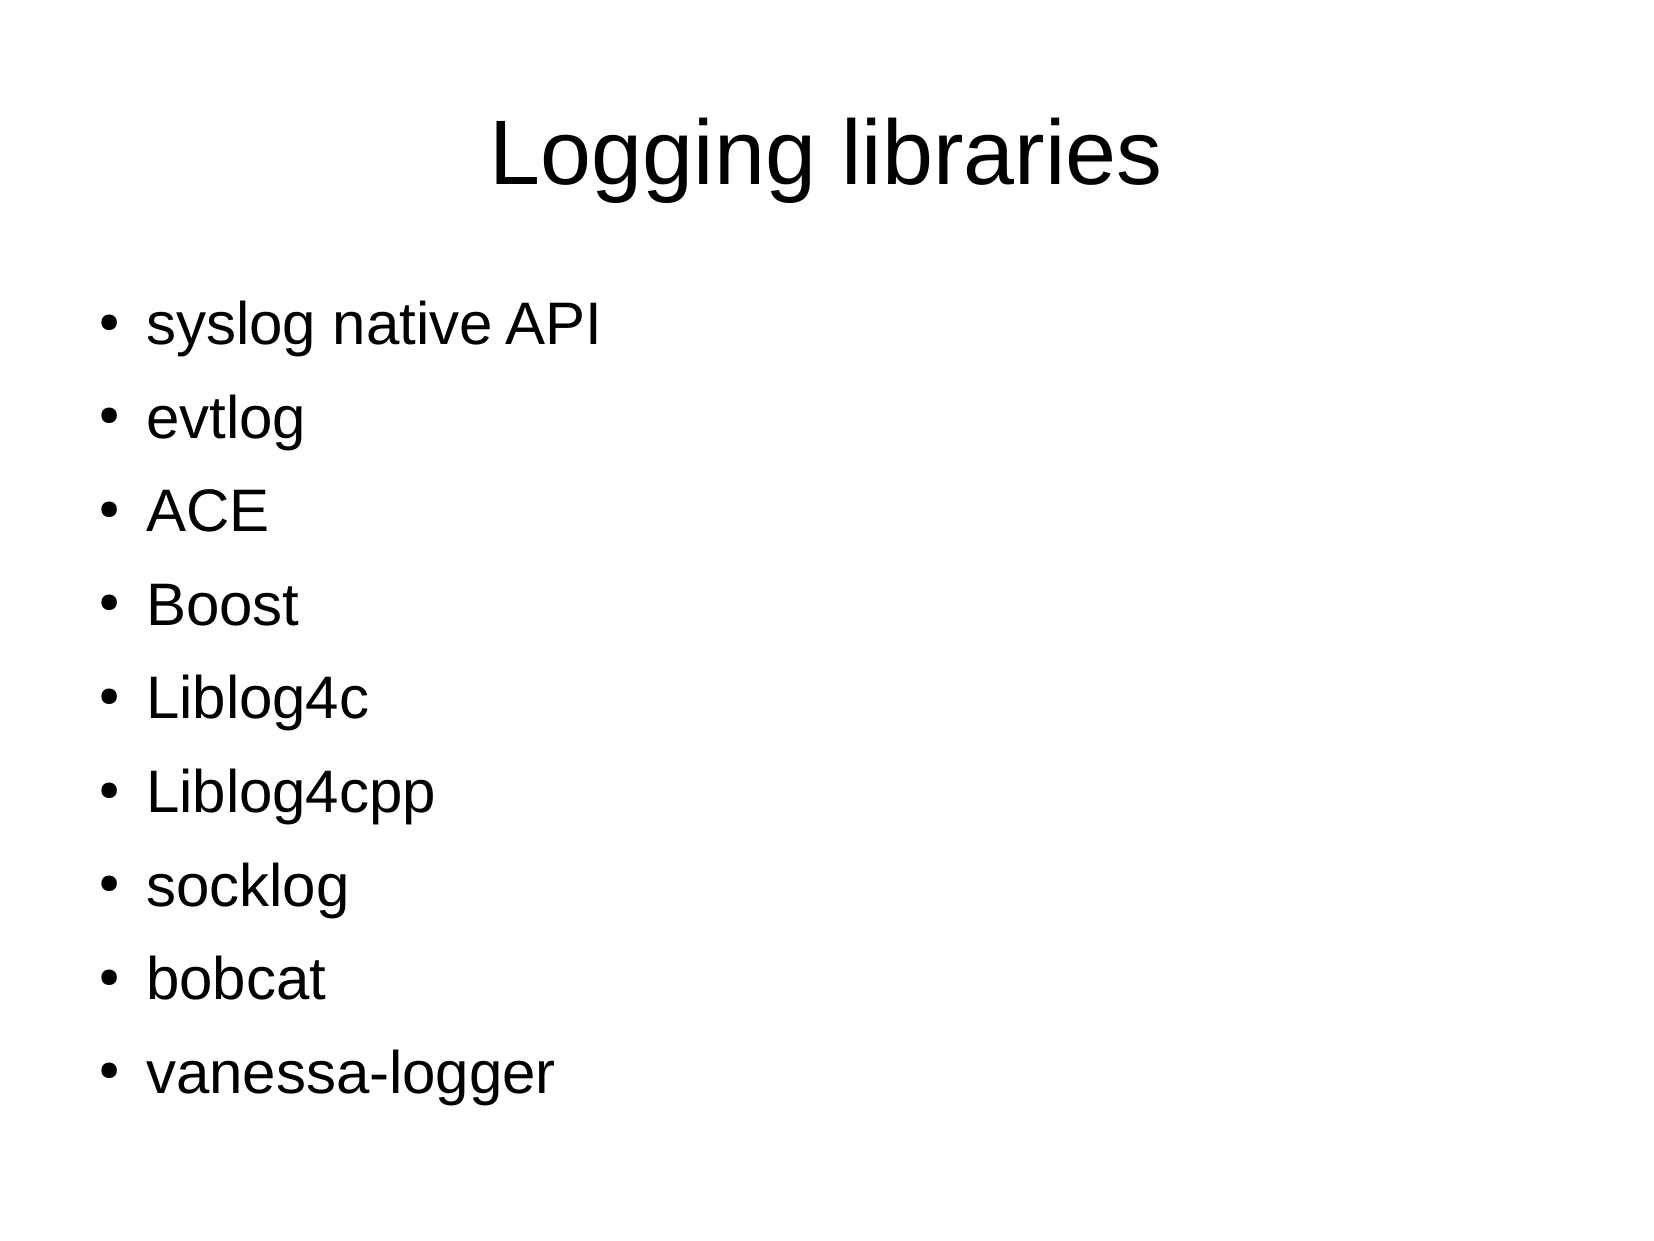

# Logging libraries
syslog native API
evtlog
ACE
Boost
Liblog4c
Liblog4cpp
socklog
bobcat
vanessa-logger